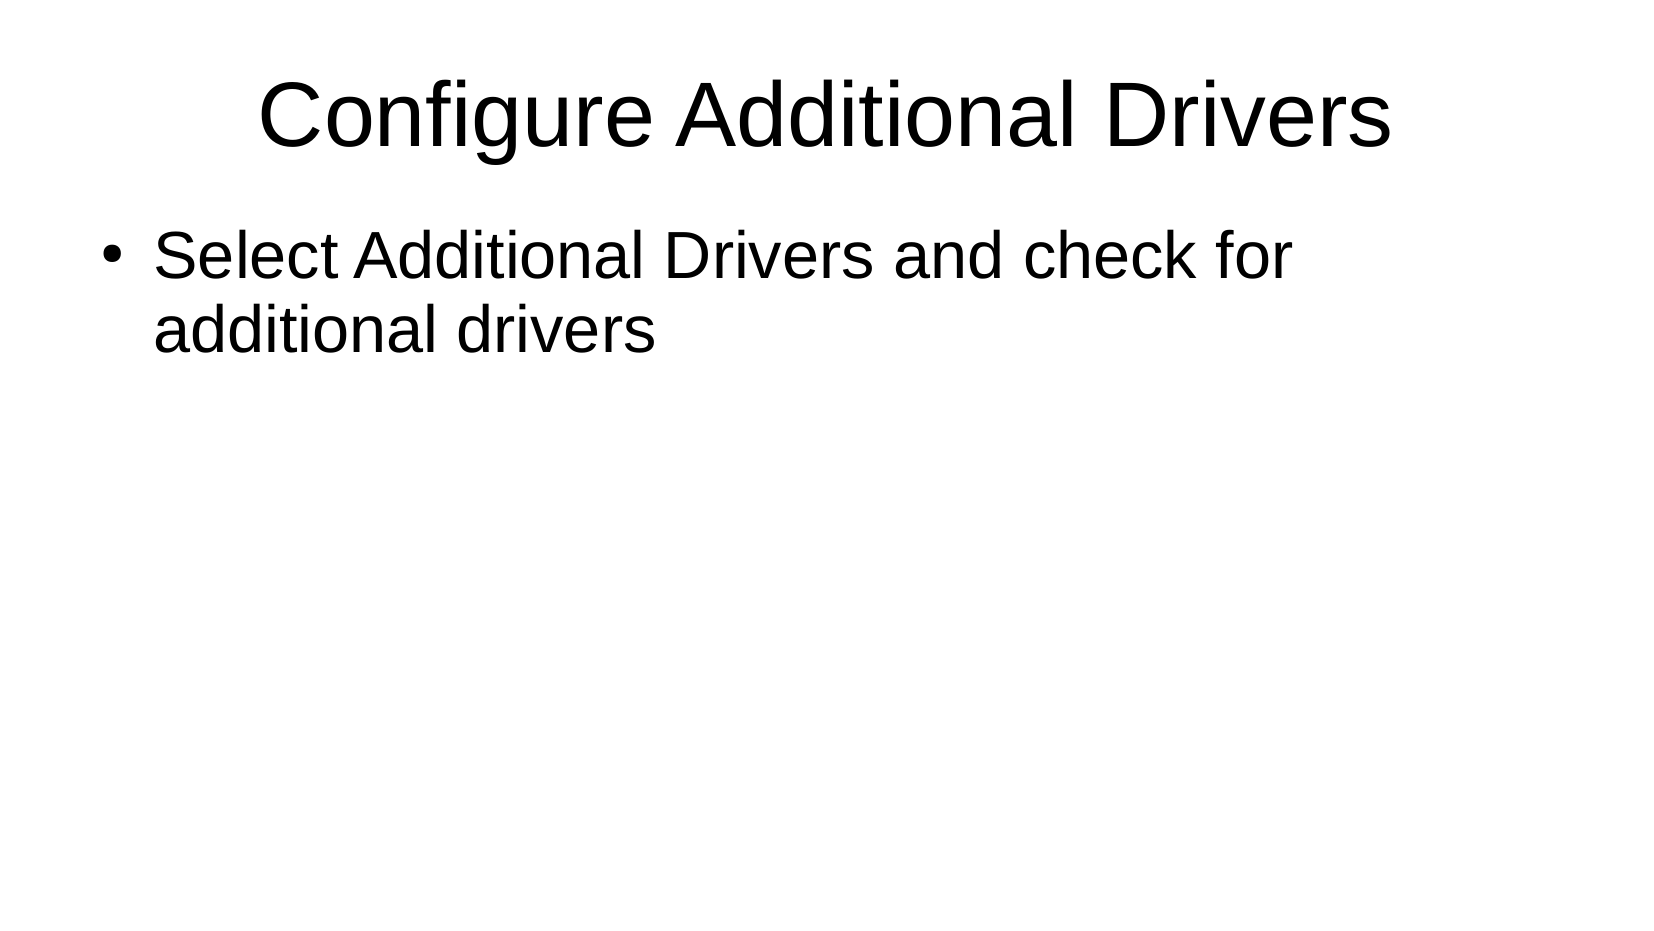

# Configure Additional Drivers
Select Additional Drivers and check for additional drivers